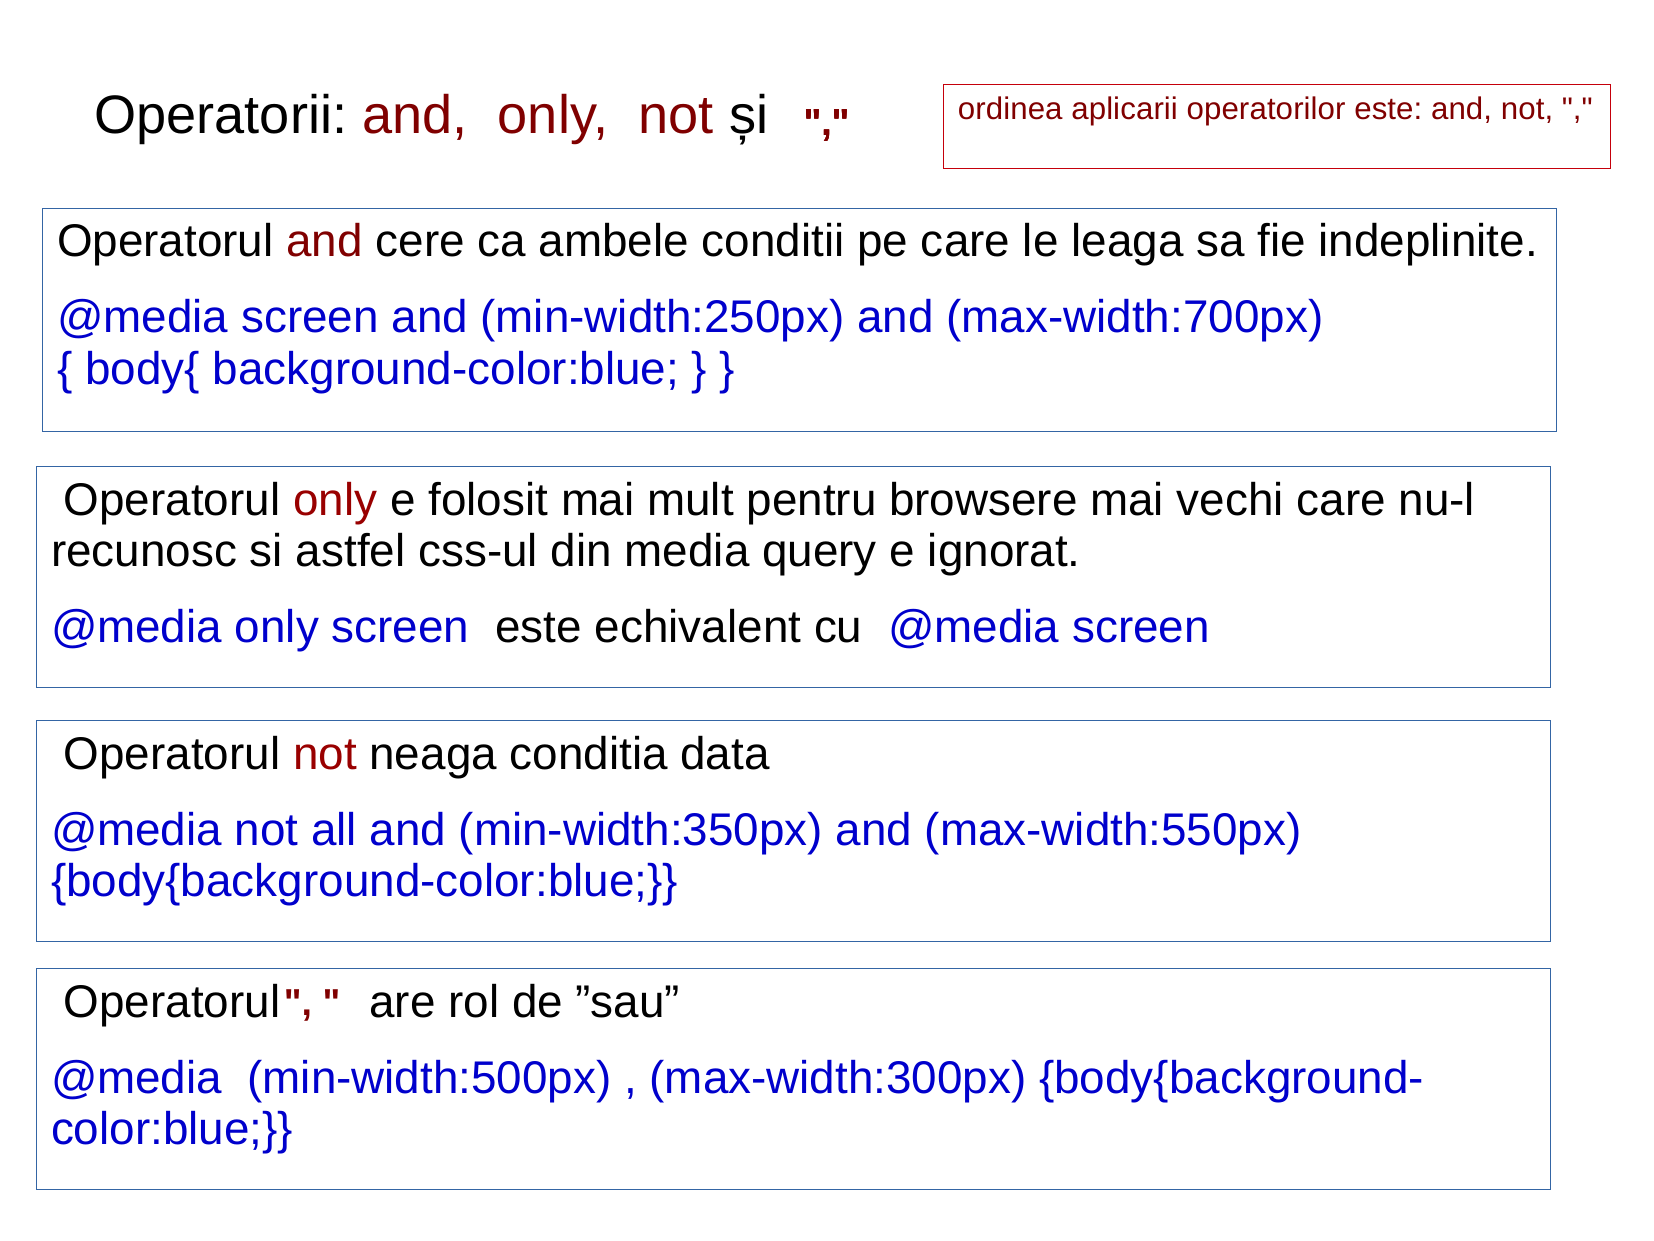

Operatorii: and, only, not și
ordinea aplicarii operatorilor este: and, not, ","
","
","
","
Operatorul and cere ca ambele conditii pe care le leaga sa fie indeplinite.
@media screen and (min-width:250px) and (max-width:700px){ body{ background-color:blue; } }
 Operatorul only e folosit mai mult pentru browsere mai vechi care nu-l recunosc si astfel css-ul din media query e ignorat.
@media only screen este echivalent cu @media screen
 Operatorul not neaga conditia data
@media not all and (min-width:350px) and (max-width:550px){body{background-color:blue;}}
 Operatorul are rol de ”sau”
@media (min-width:500px) , (max-width:300px) {body{background-color:blue;}}
", "